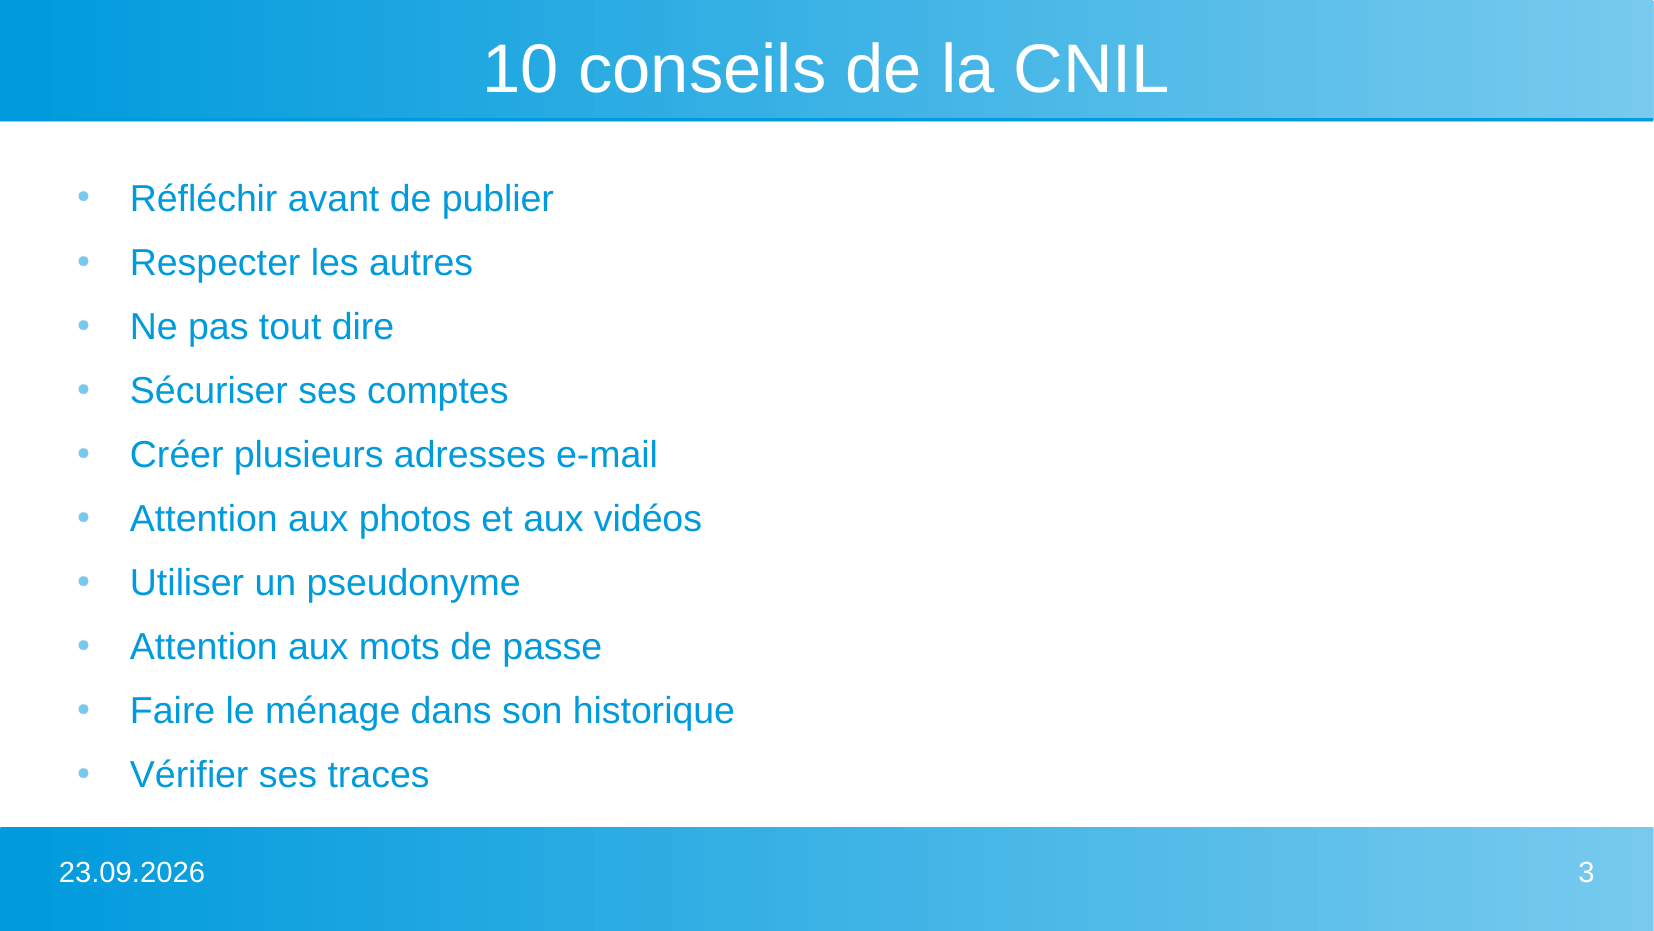

# 10 conseils de la CNIL
Réfléchir avant de publier
Respecter les autres
Ne pas tout dire
Sécuriser ses comptes
Créer plusieurs adresses e-mail
Attention aux photos et aux vidéos
Utiliser un pseudonyme
Attention aux mots de passe
Faire le ménage dans son historique
Vérifier ses traces
3